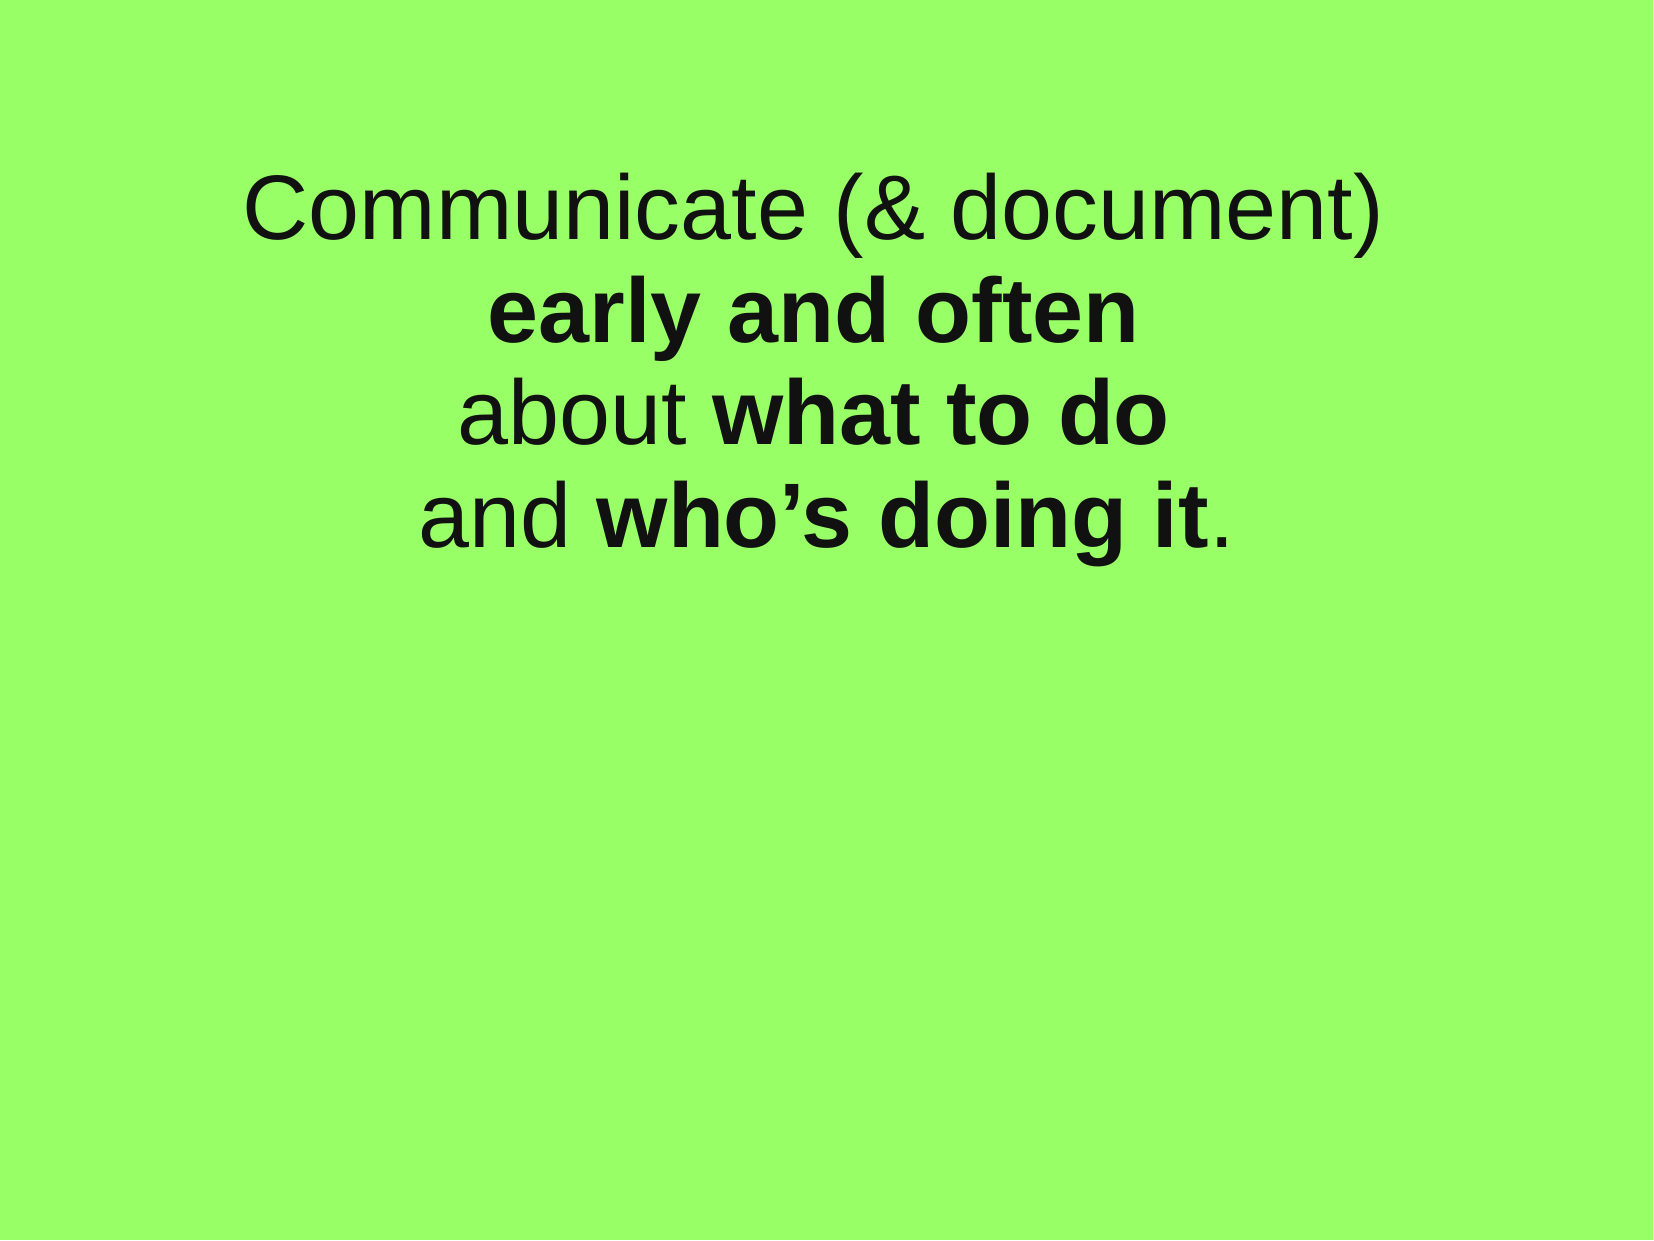

# Communicate (& document) early and often about what to do and who’s doing it.